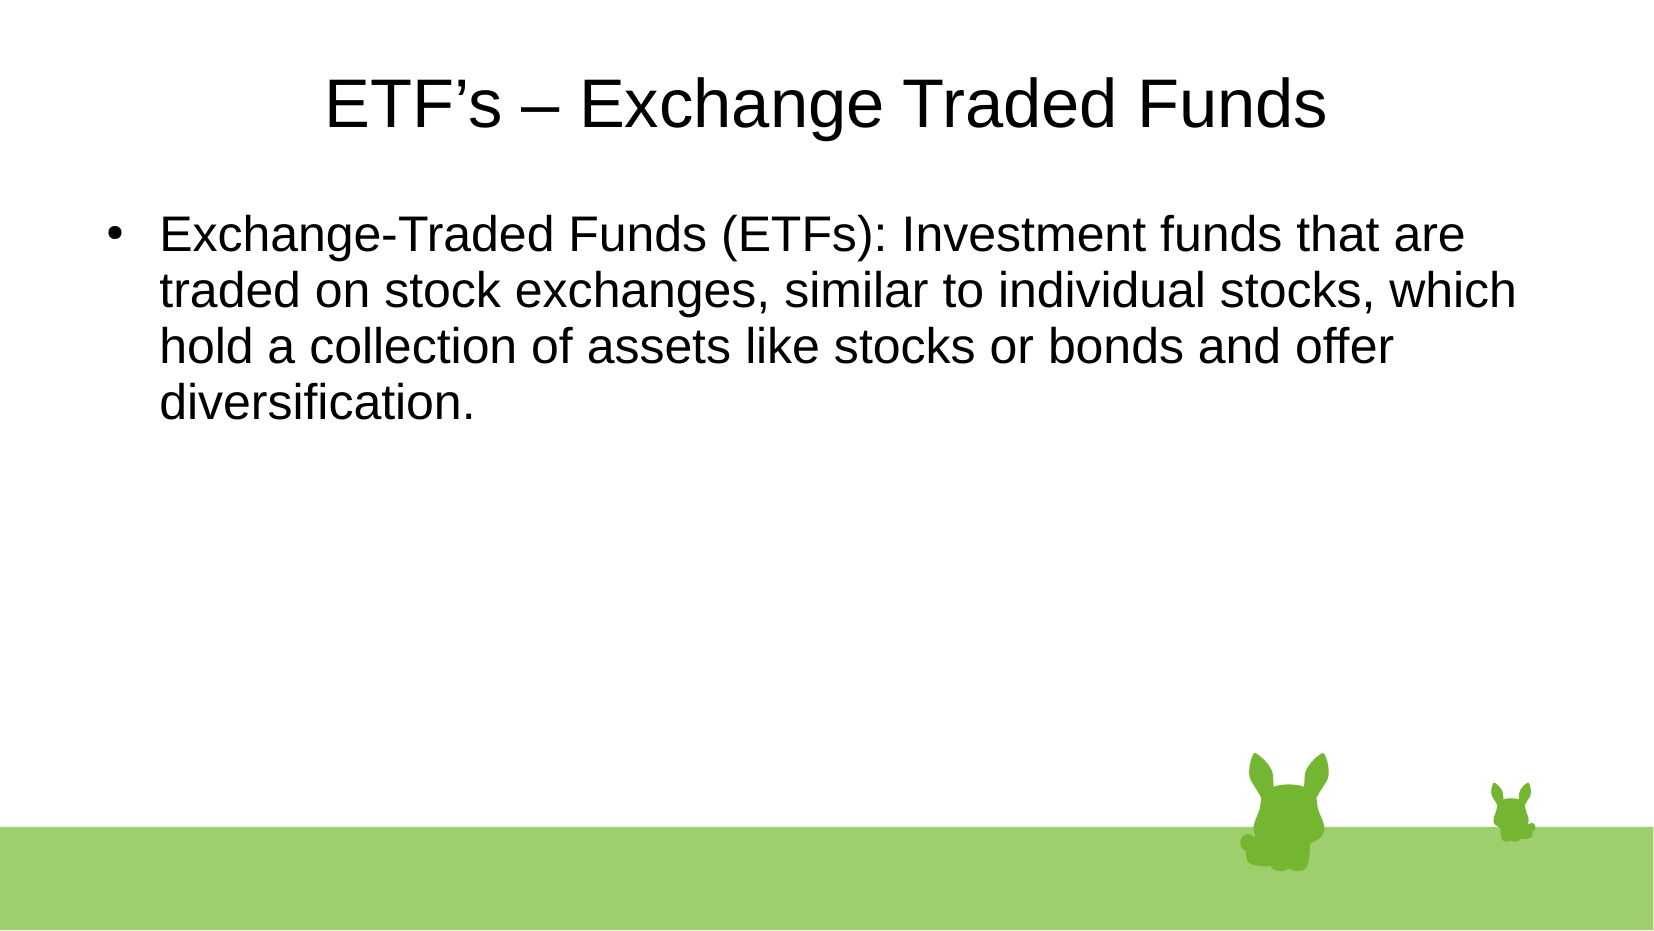

# ETF’s – Exchange Traded Funds
Exchange-Traded Funds (ETFs): Investment funds that are traded on stock exchanges, similar to individual stocks, which hold a collection of assets like stocks or bonds and offer diversification.